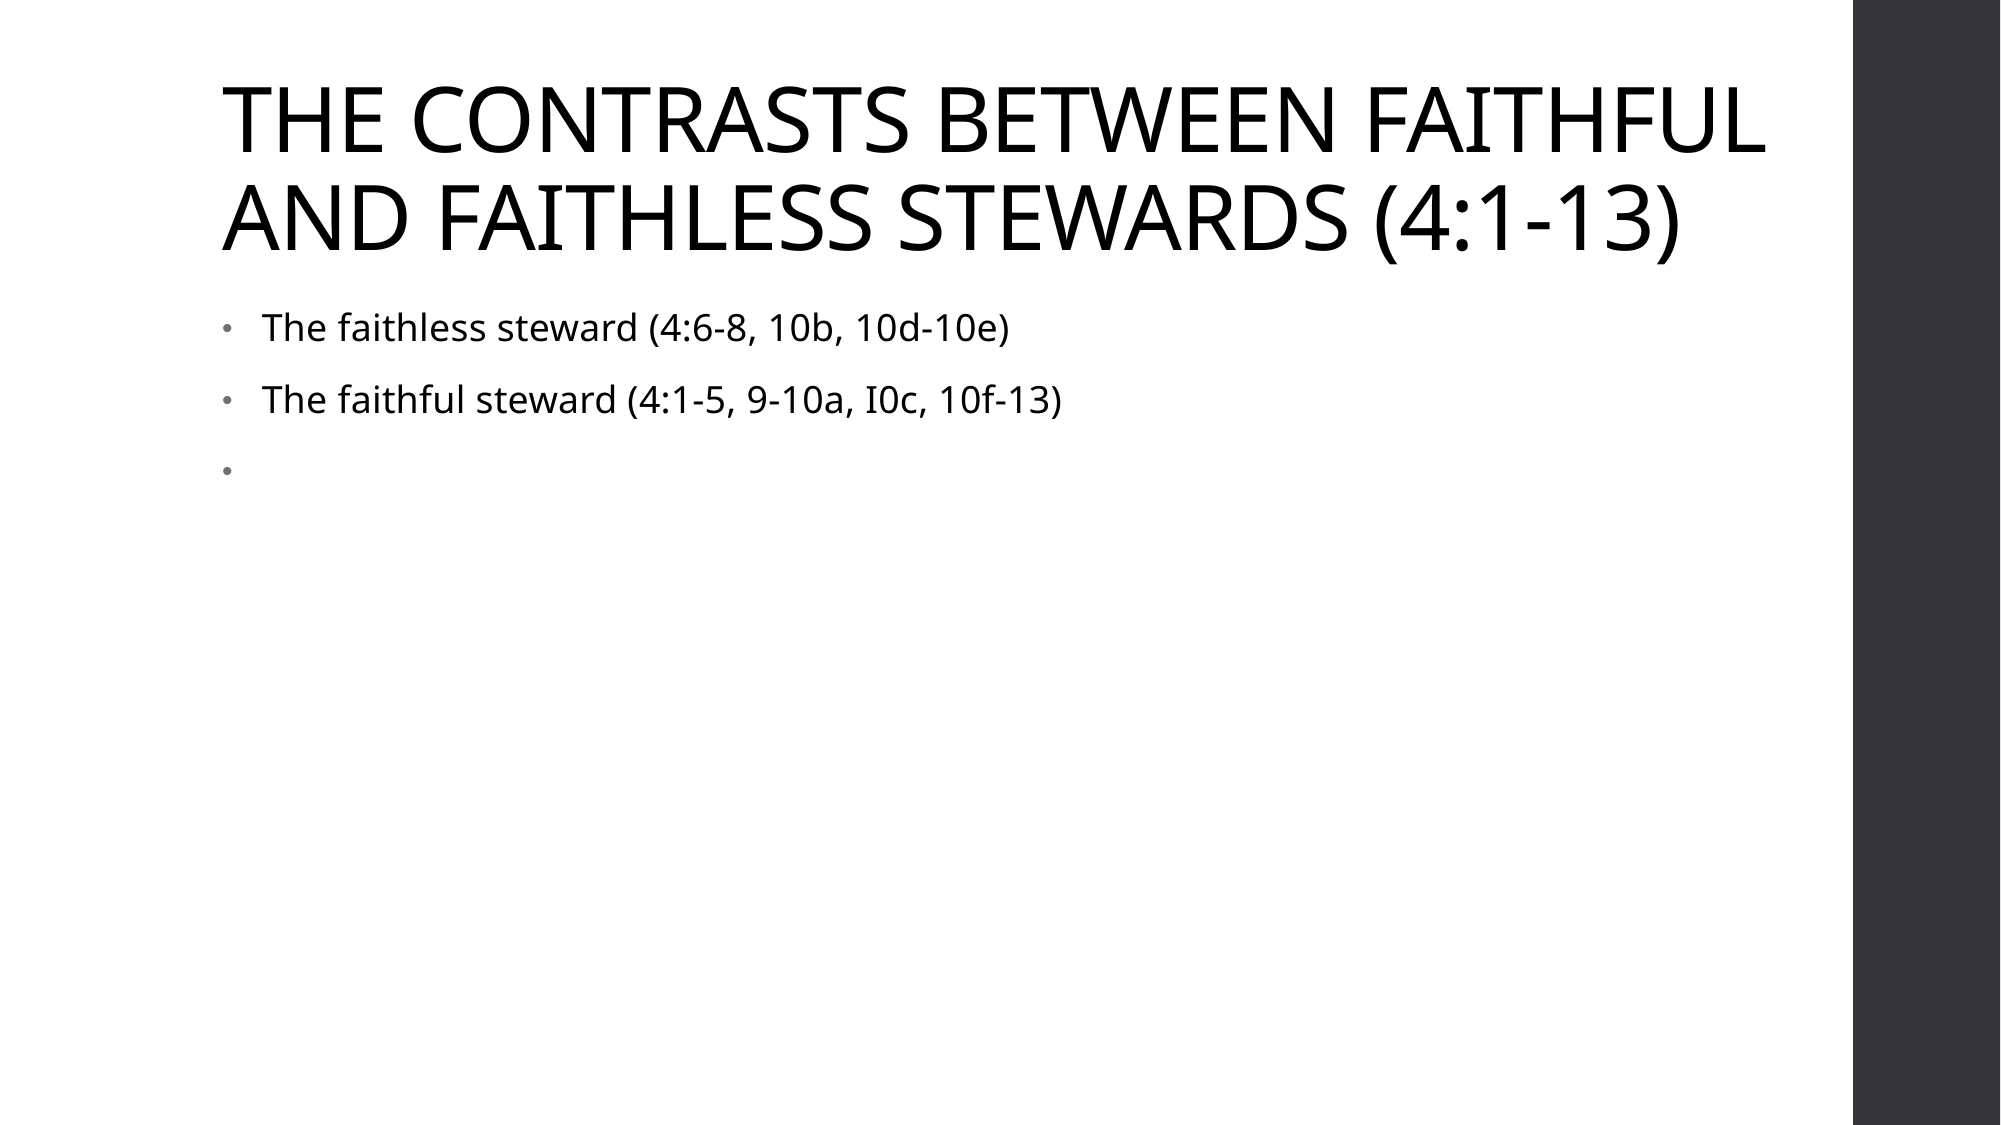

# THE CONTRASTS BETWEEN FAITHFUL AND FAITHLESS STEWARDS (4:1-13)
 The faithless steward (4:6-8, 10b, 10d-10e)
 The faithful steward (4:1-5, 9-10a, I0c, 10f-13)